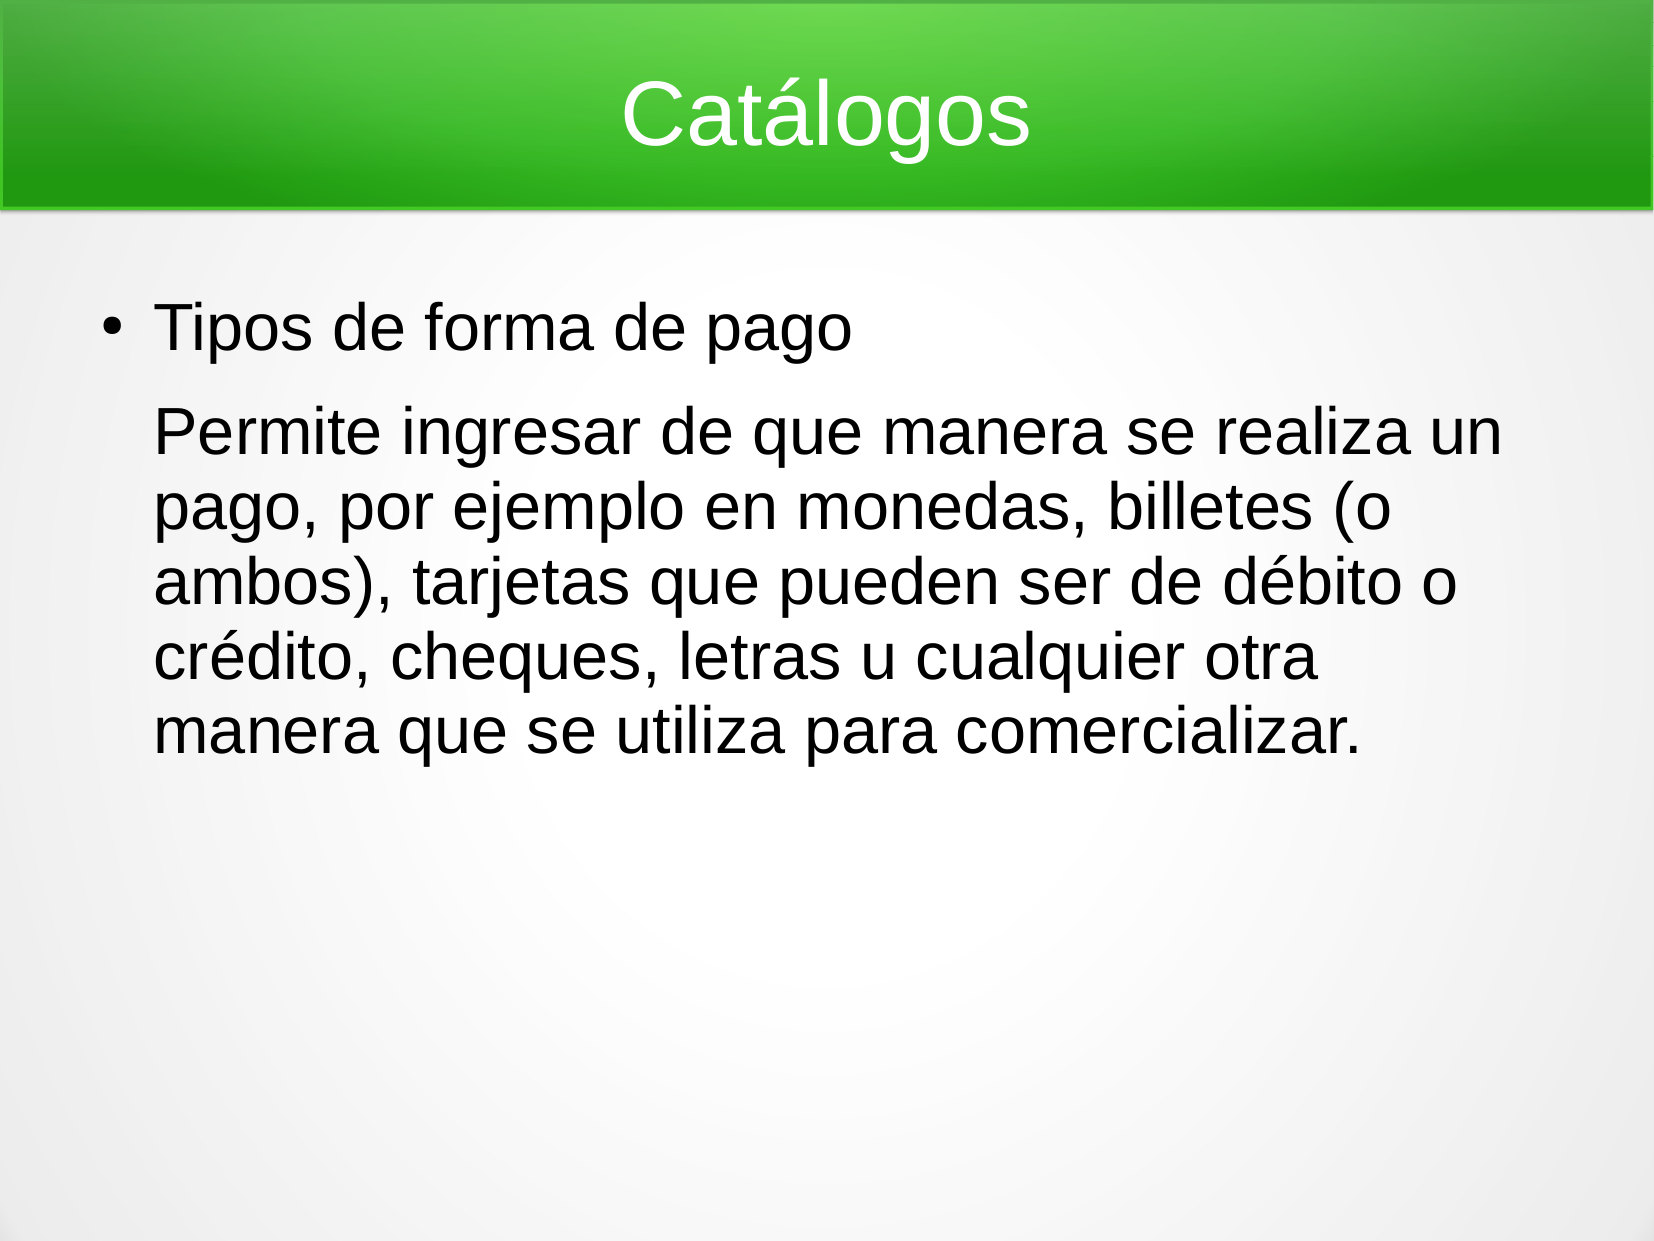

# Catálogos
Tipos de forma de pago
Permite ingresar de que manera se realiza un pago, por ejemplo en monedas, billetes (o ambos), tarjetas que pueden ser de débito o crédito, cheques, letras u cualquier otra manera que se utiliza para comercializar.